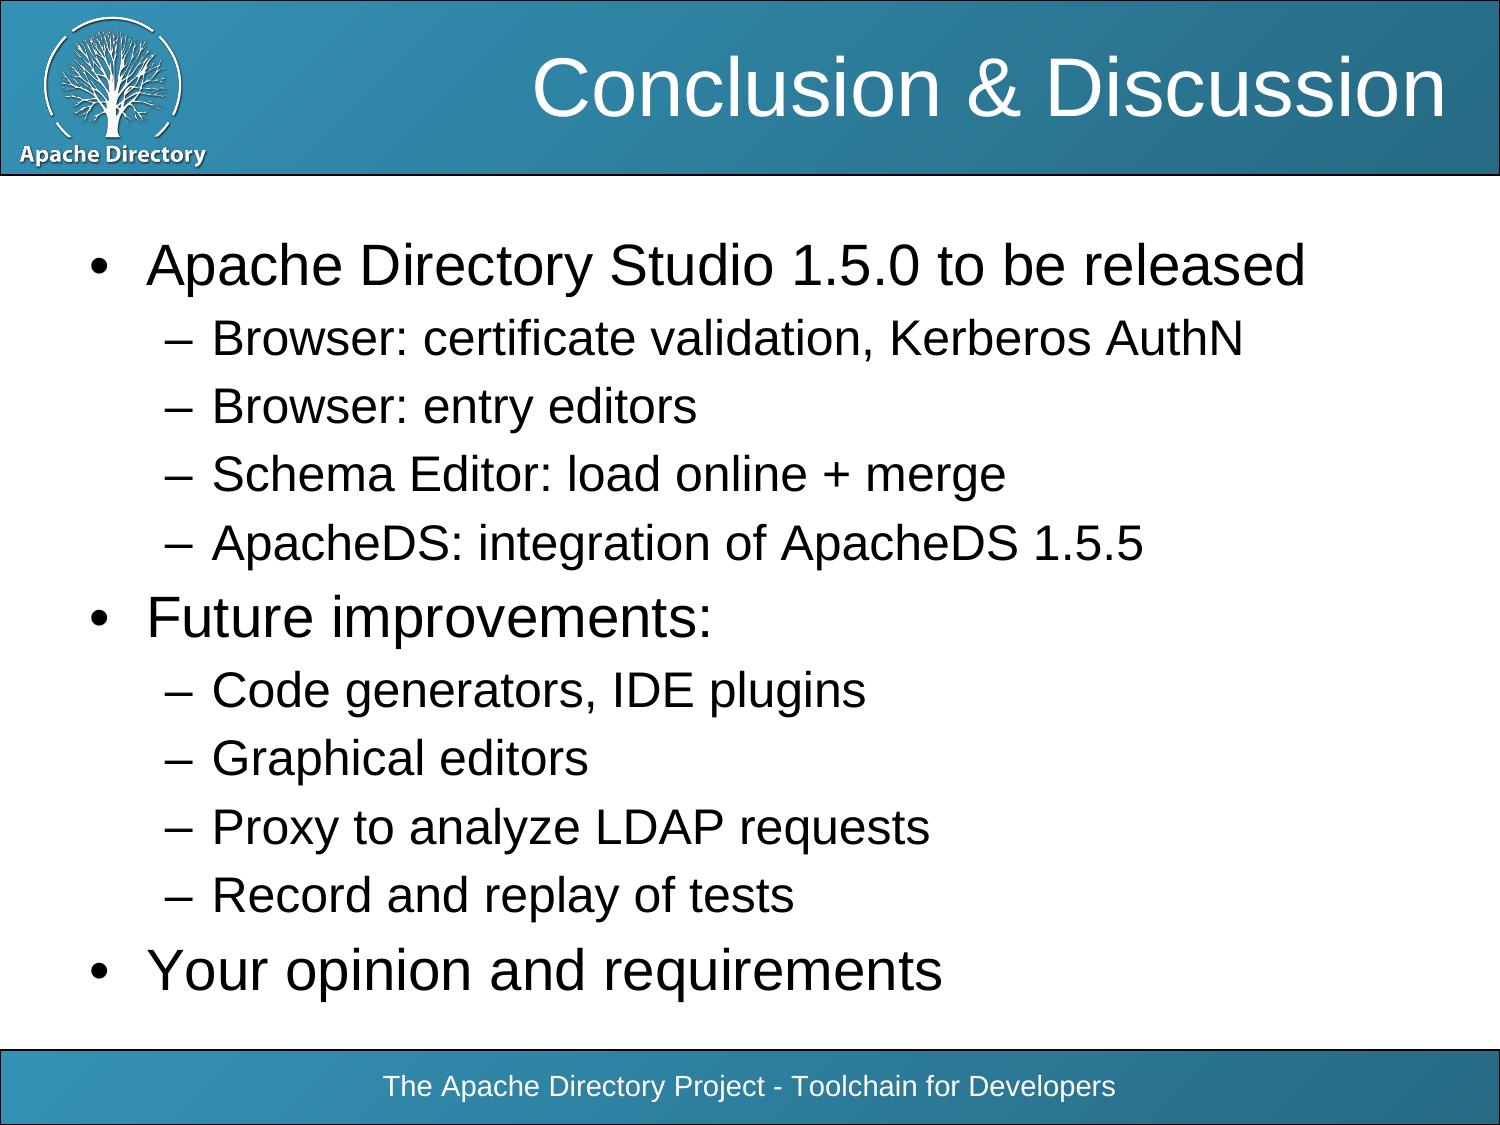

# Conclusion & Discussion
Apache Directory Studio 1.5.0 to be released
Browser: certificate validation, Kerberos AuthN
Browser: entry editors
Schema Editor: load online + merge
ApacheDS: integration of ApacheDS 1.5.5
Future improvements:
Code generators, IDE plugins
Graphical editors
Proxy to analyze LDAP requests
Record and replay of tests
Your opinion and requirements